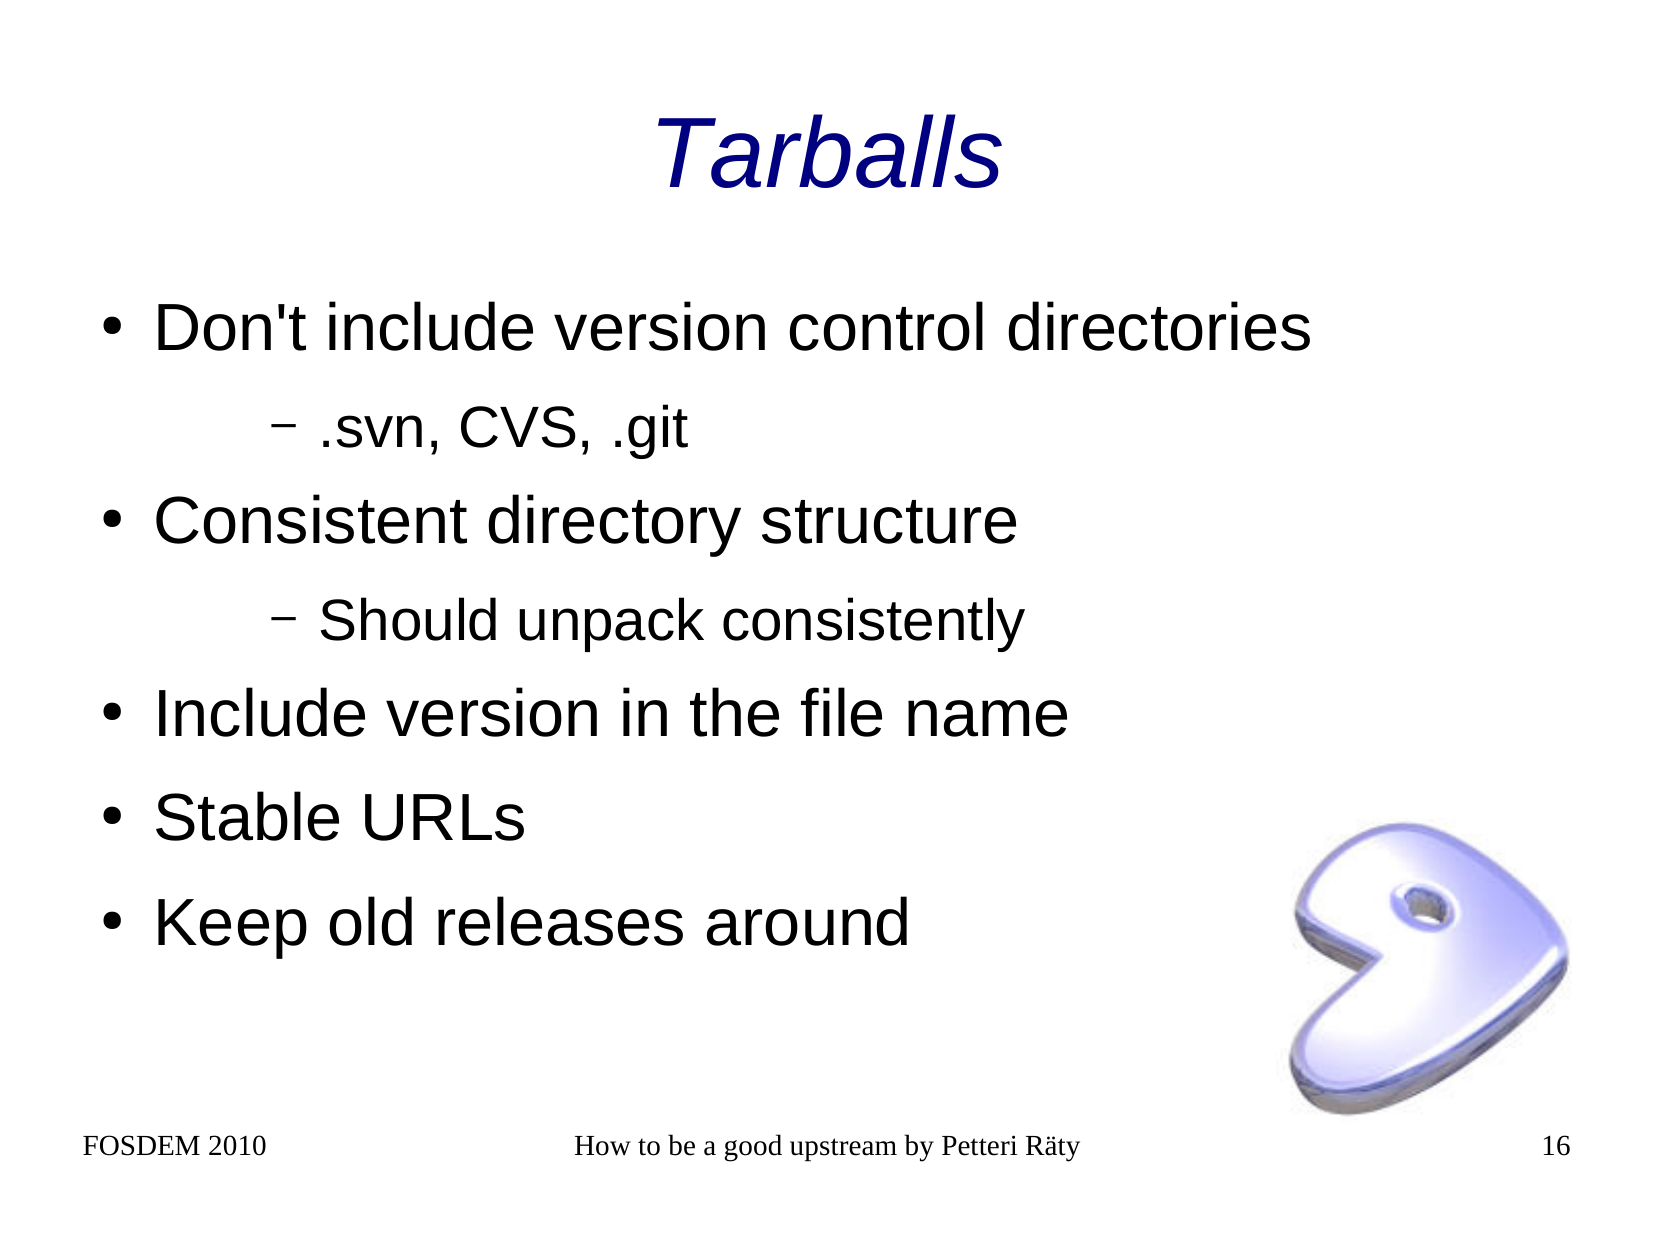

# Tarballs
Don't include version control directories
.svn, CVS, .git
Consistent directory structure
Should unpack consistently
Include version in the file name
Stable URLs
Keep old releases around
16